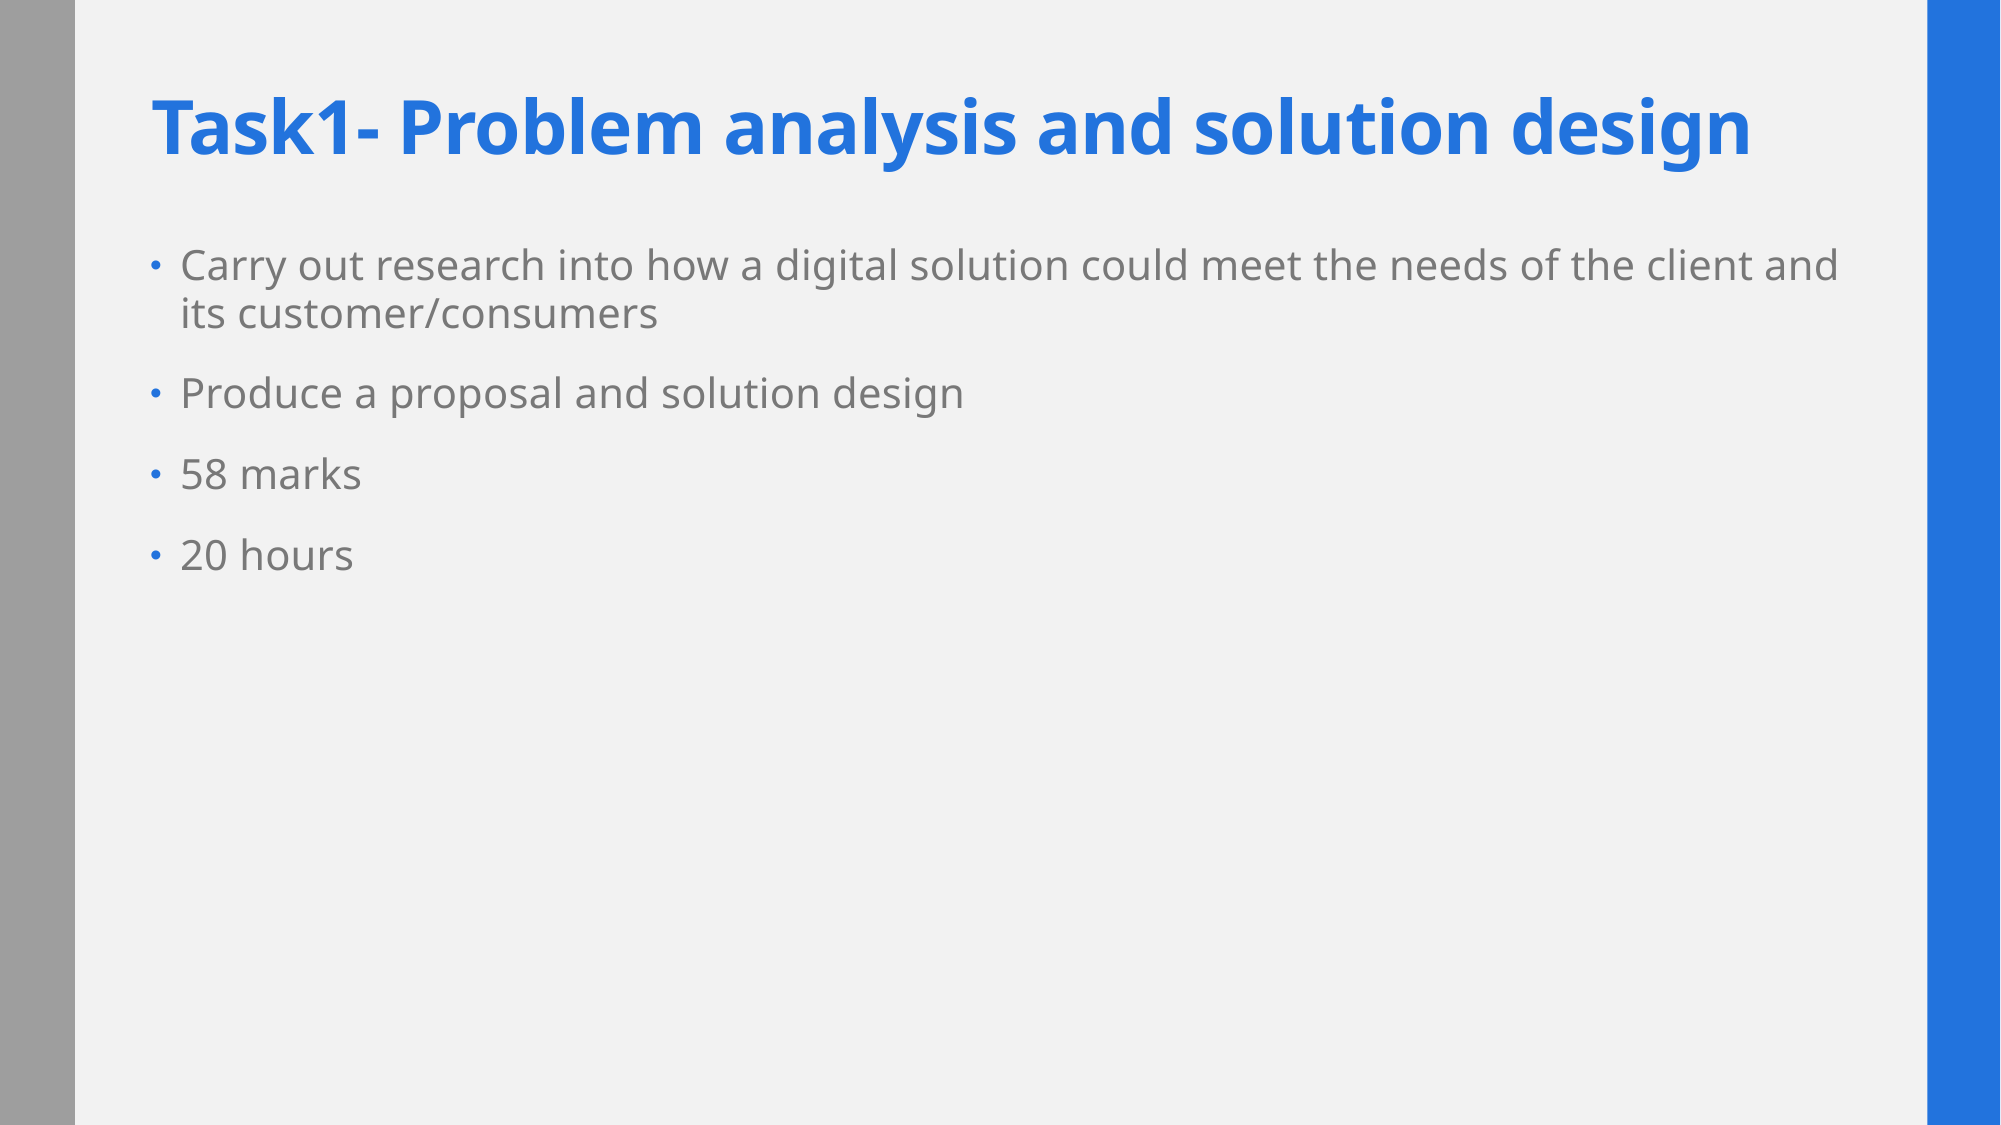

# Task1- Problem analysis and solution design
Carry out research into how a digital solution could meet the needs of the client and its customer/consumers
Produce a proposal and solution design
58 marks
20 hours